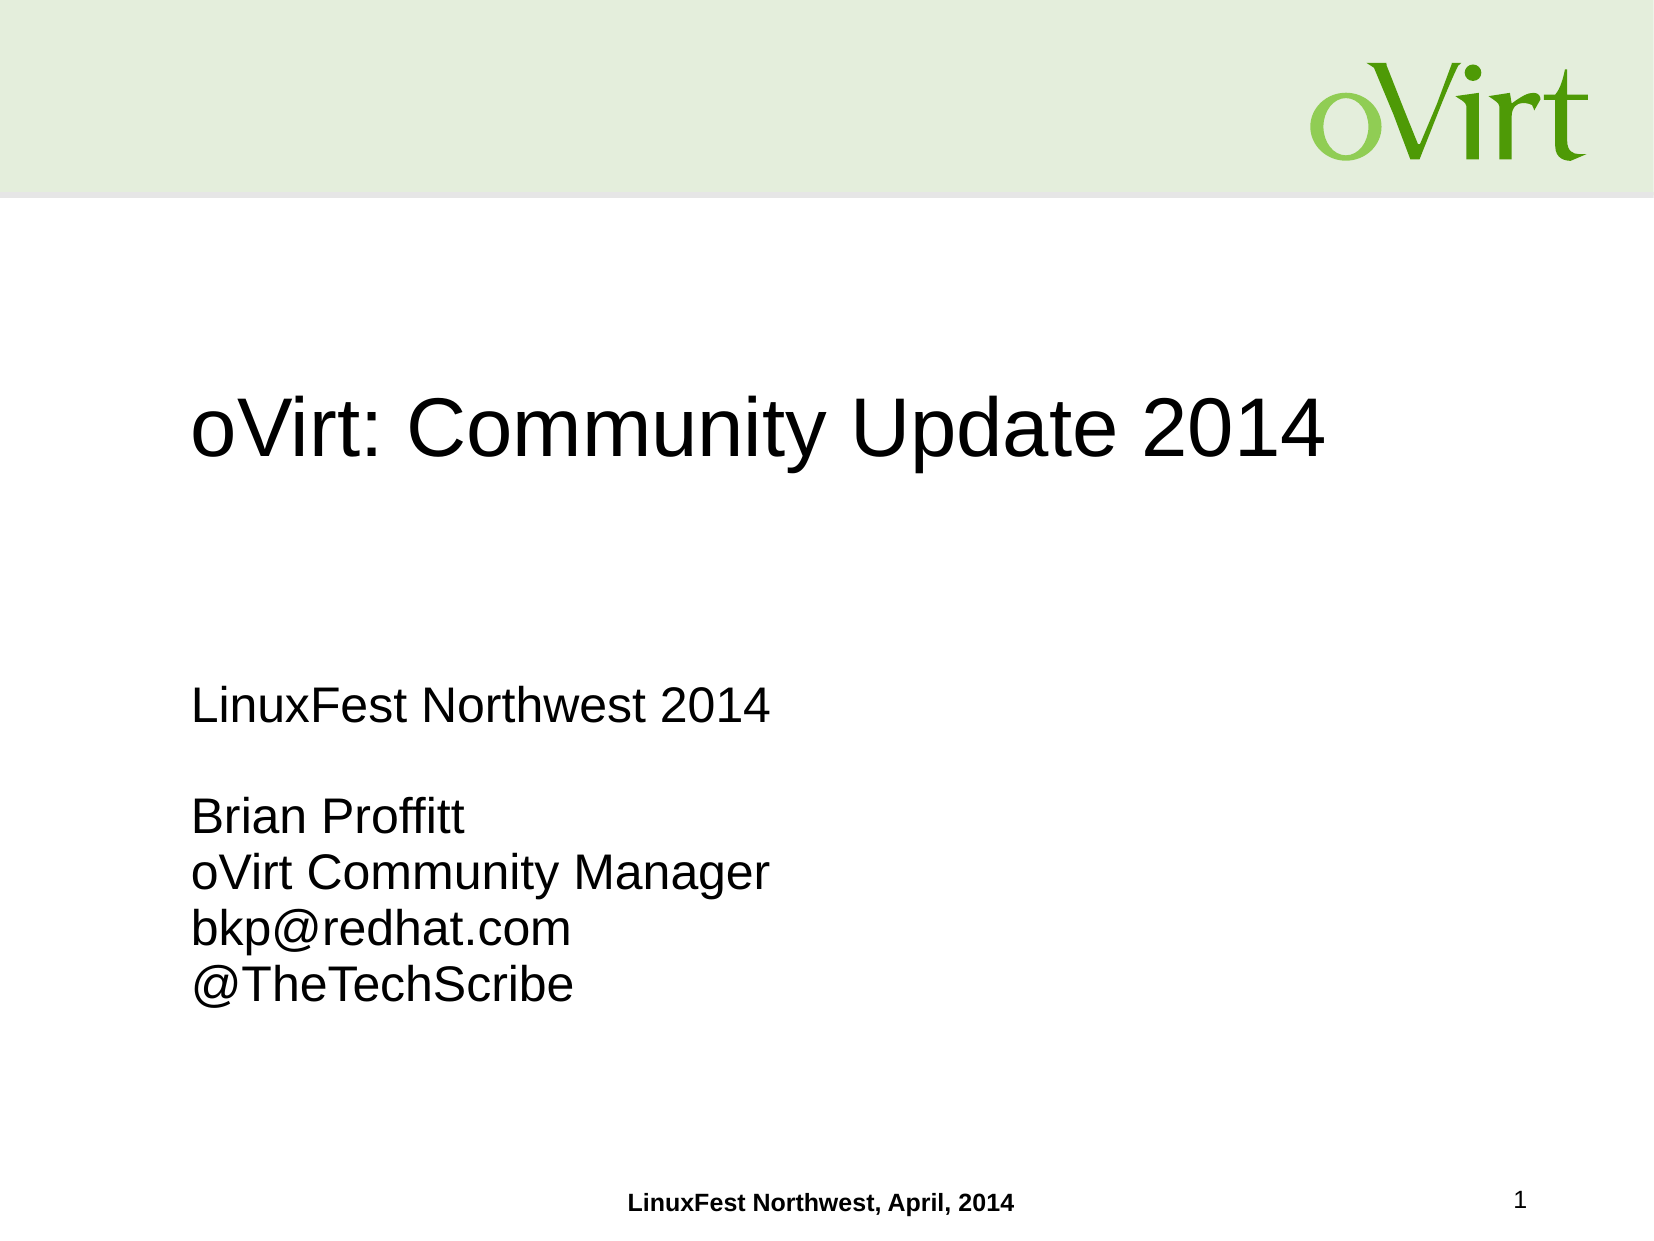

oVirt: Community Update 2014
LinuxFest Northwest 2014
Brian Proffitt
oVirt Community Manager
bkp@redhat.com
@TheTechScribe